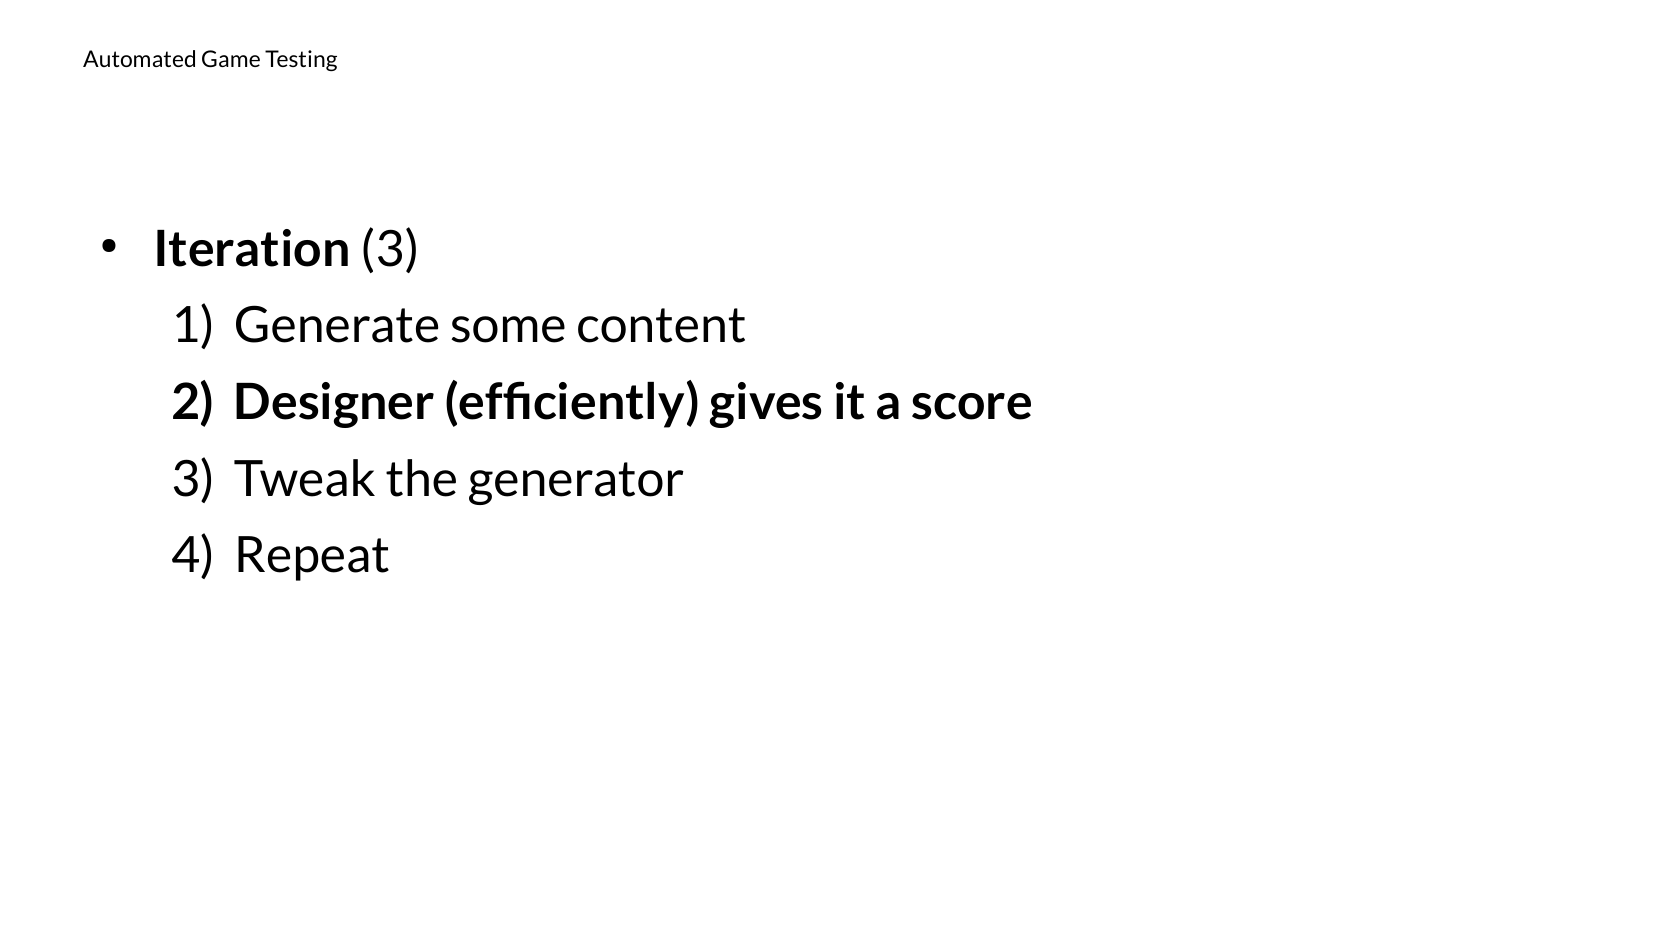

# Automated Game Testing
Iteration (3)
 Generate some content
 Designer (efficiently) gives it a score
 Tweak the generator
 Repeat